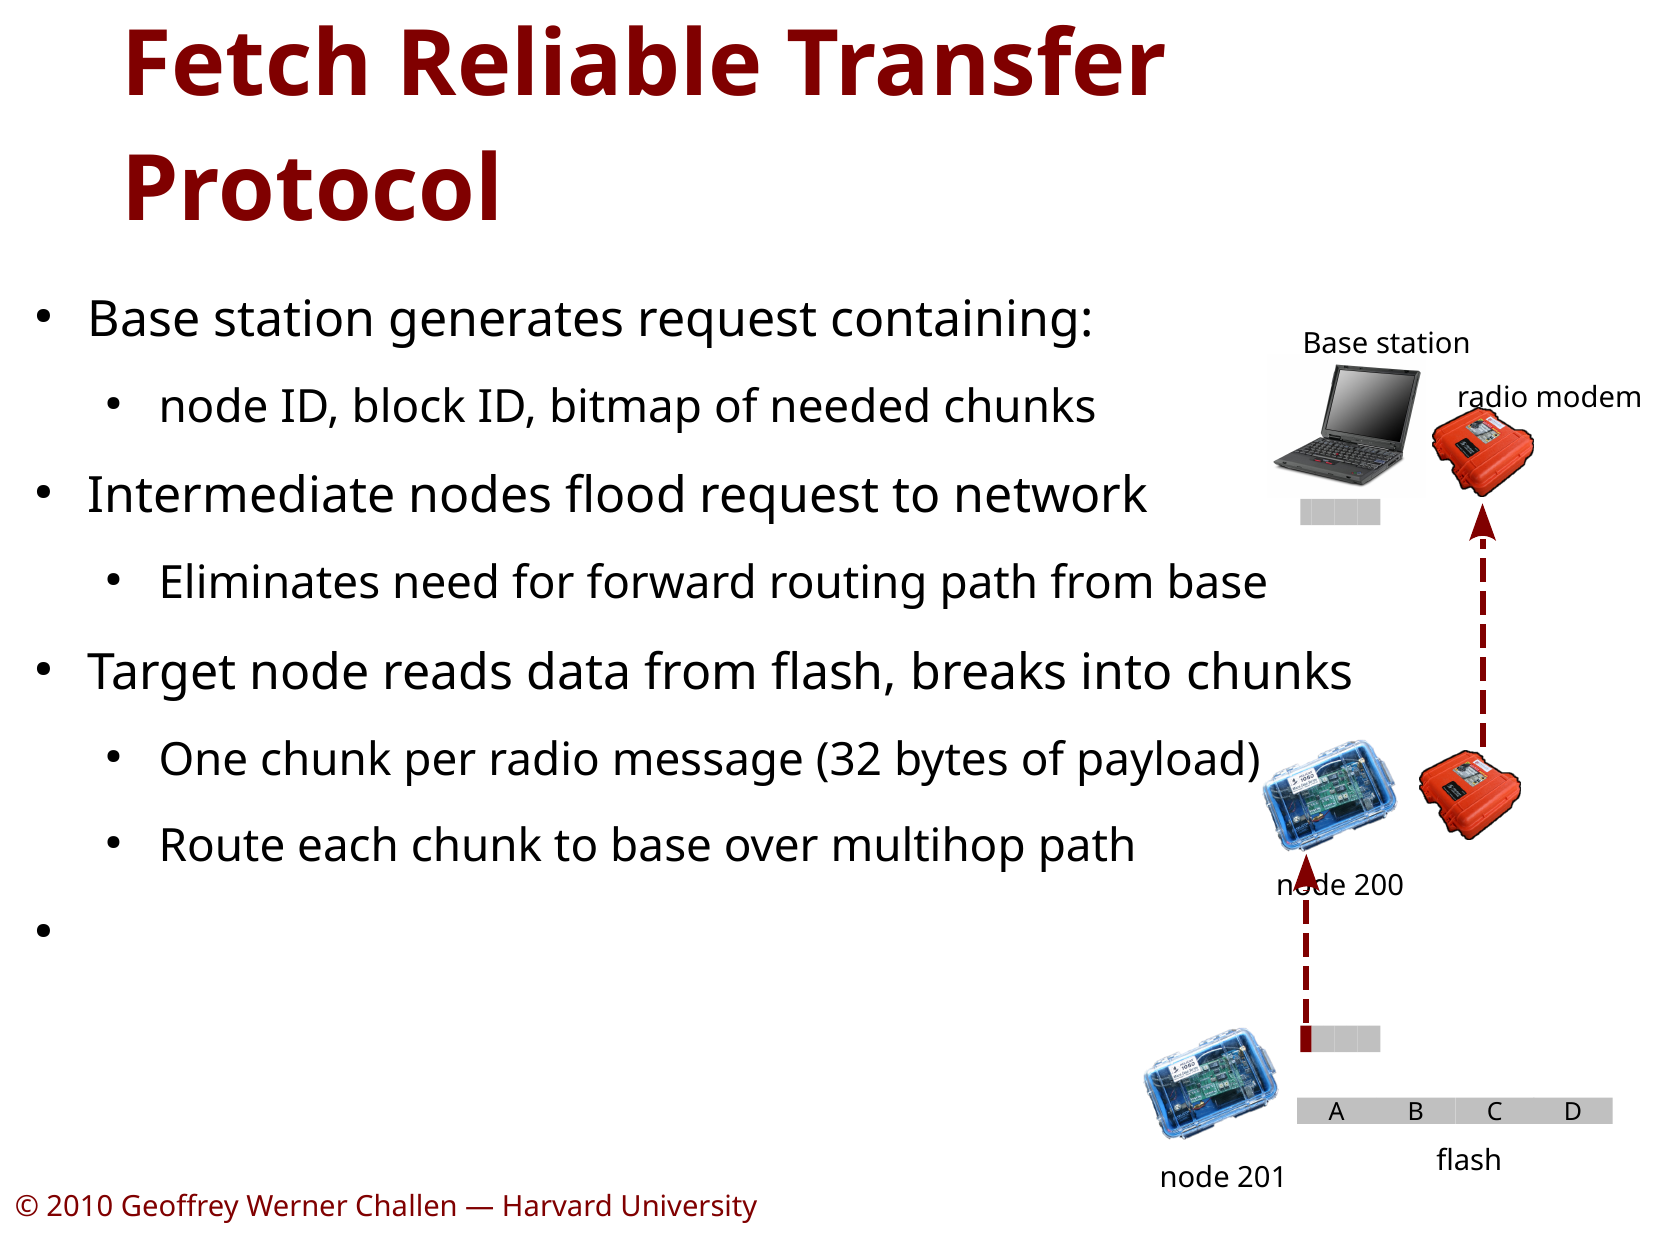

# Fetch Reliable Transfer Protocol
Base station generates request containing:
node ID, block ID, bitmap of needed chunks
Intermediate nodes flood request to network
Eliminates need for forward routing path from base
Target node reads data from flash, breaks into chunks
One chunk per radio message (32 bytes of payload)
Route each chunk to base over multihop path
Base station
radio modem
node 200
A
B
C
D
flash
node 201